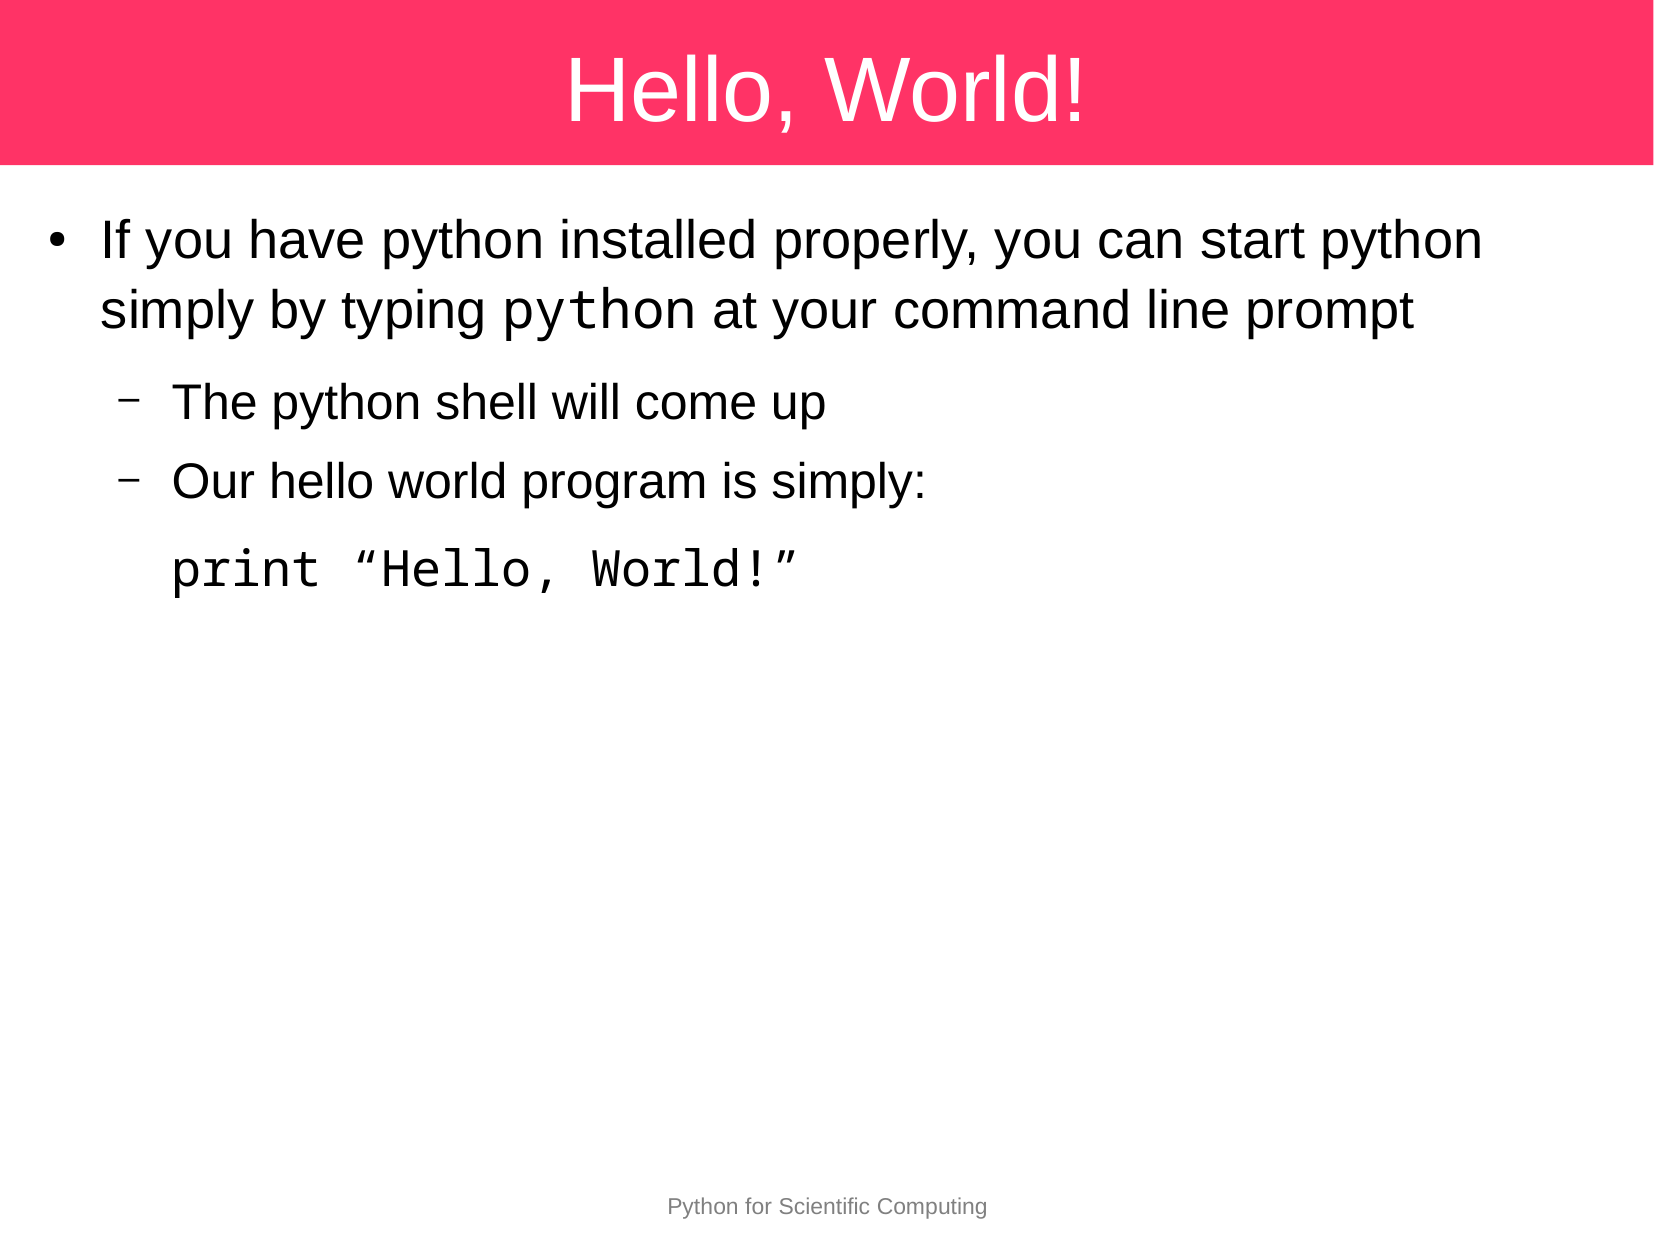

# Hello, World!
If you have python installed properly, you can start python simply by typing python at your command line prompt
The python shell will come up
Our hello world program is simply:
print “Hello, World!”